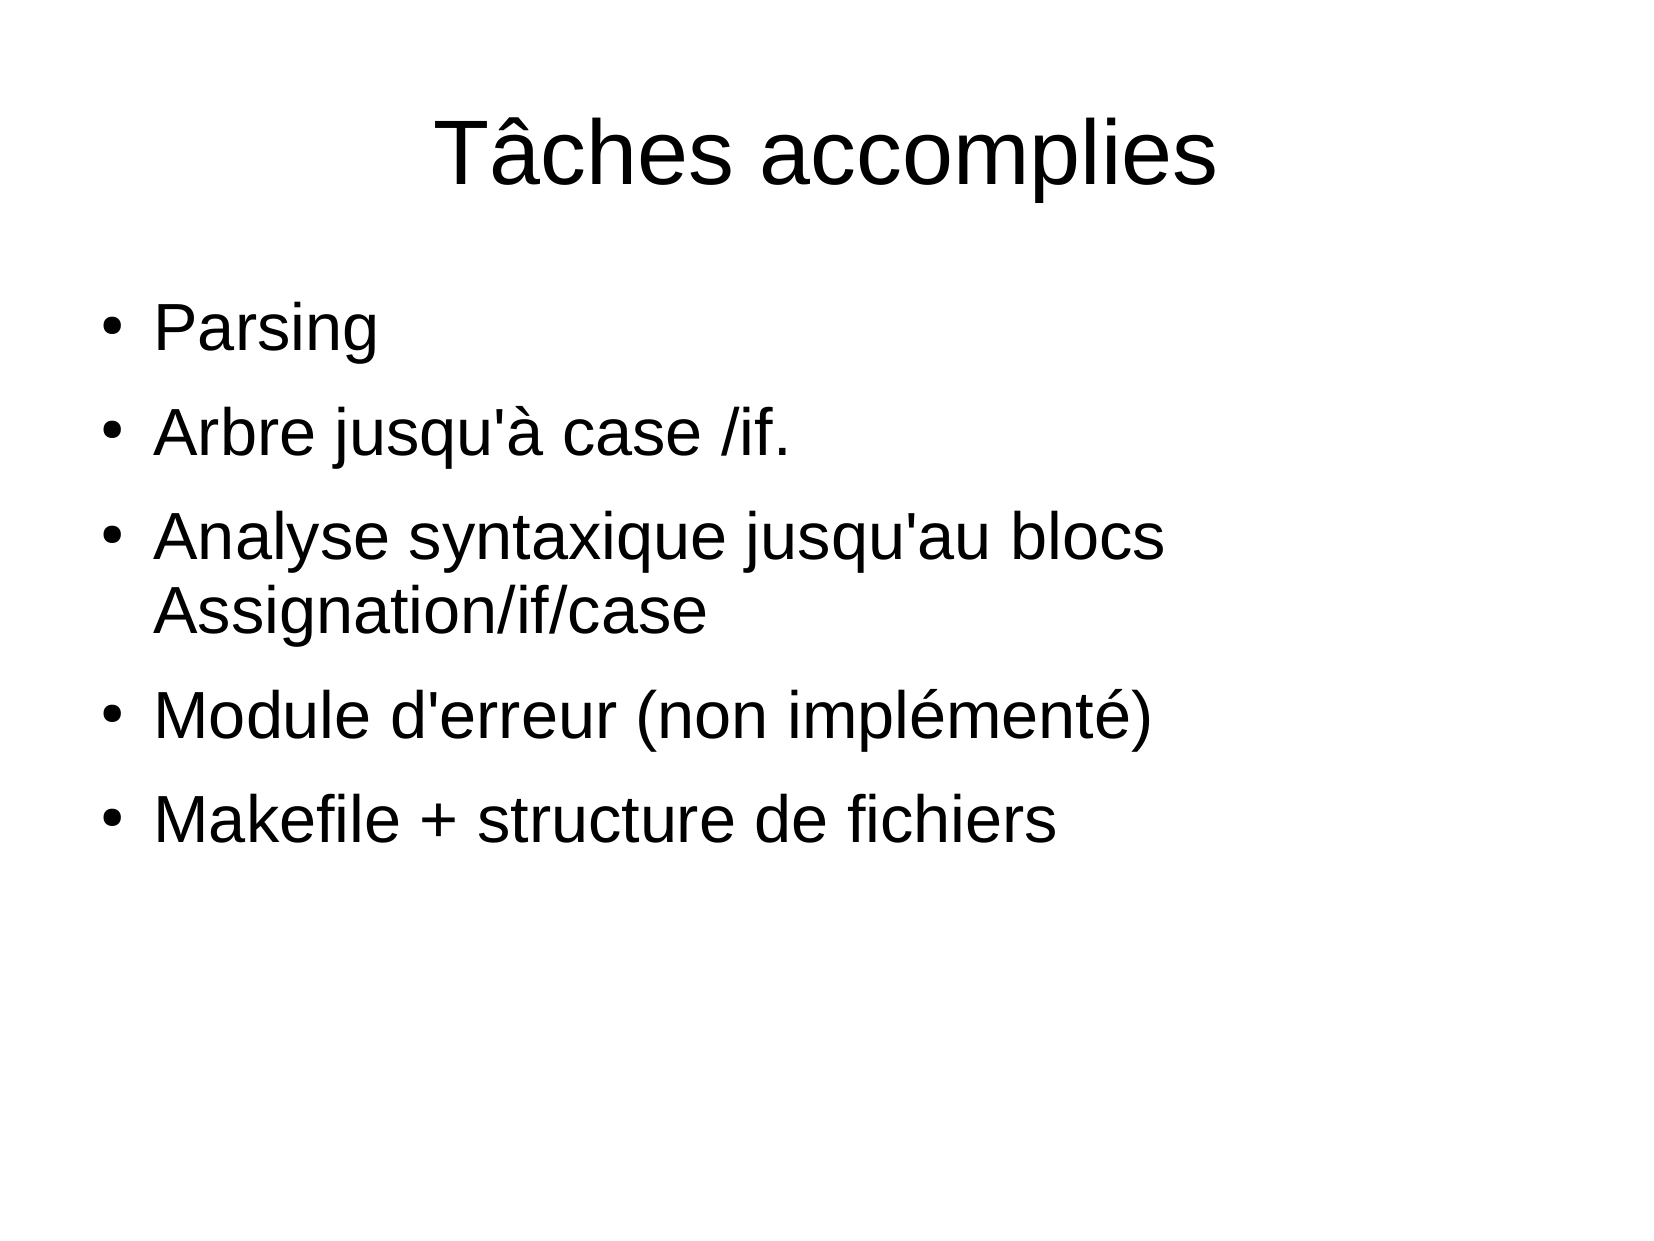

# Tâches accomplies
Parsing
Arbre jusqu'à case /if.
Analyse syntaxique jusqu'au blocs Assignation/if/case
Module d'erreur (non implémenté)
Makefile + structure de fichiers